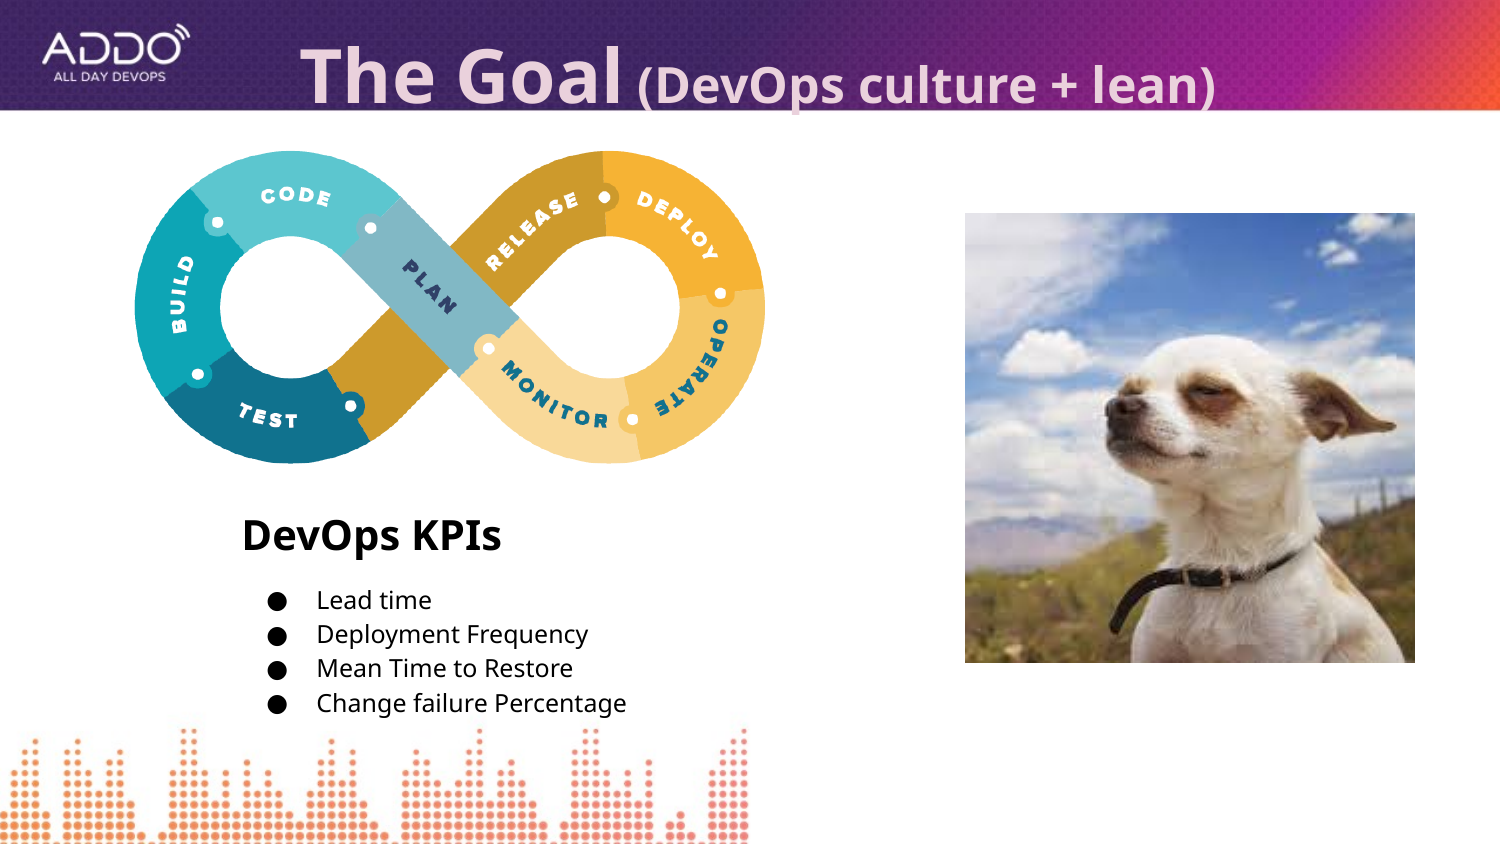

The Goal (DevOps culture + lean)
DevOps KPIs
Lead time
Deployment Frequency
Mean Time to Restore
Change failure Percentage